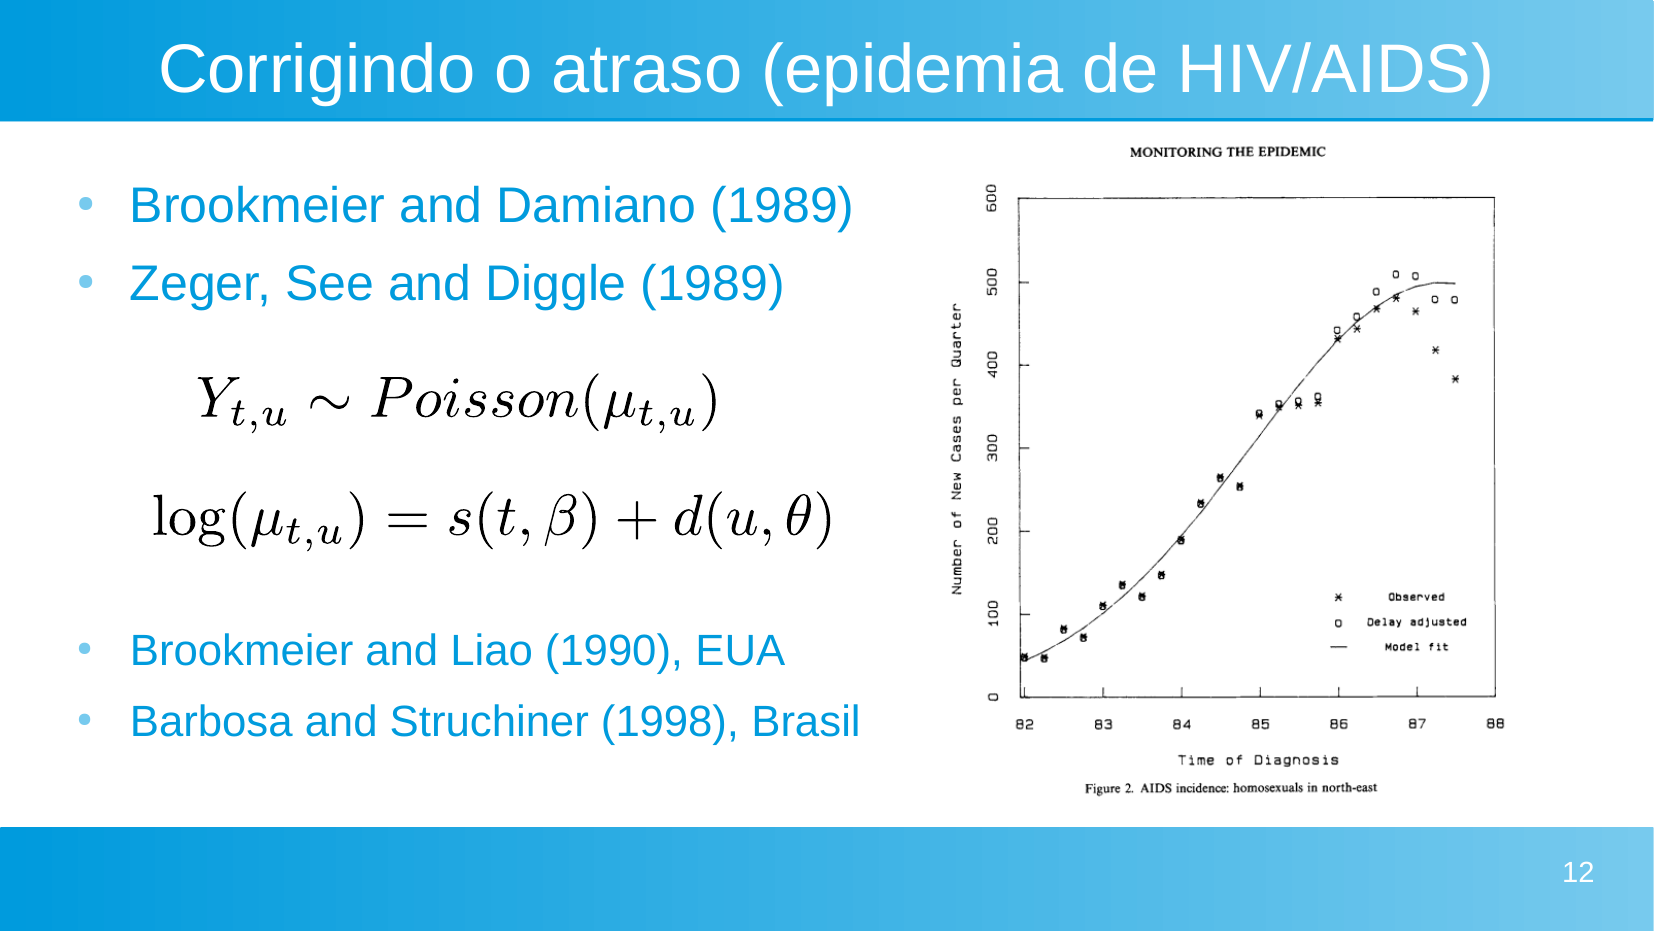

# Corrigindo o atraso (epidemia de HIV/AIDS)
Brookmeier and Damiano (1989)
Zeger, See and Diggle (1989)
Brookmeier and Liao (1990), EUA
Barbosa and Struchiner (1998), Brasil
12